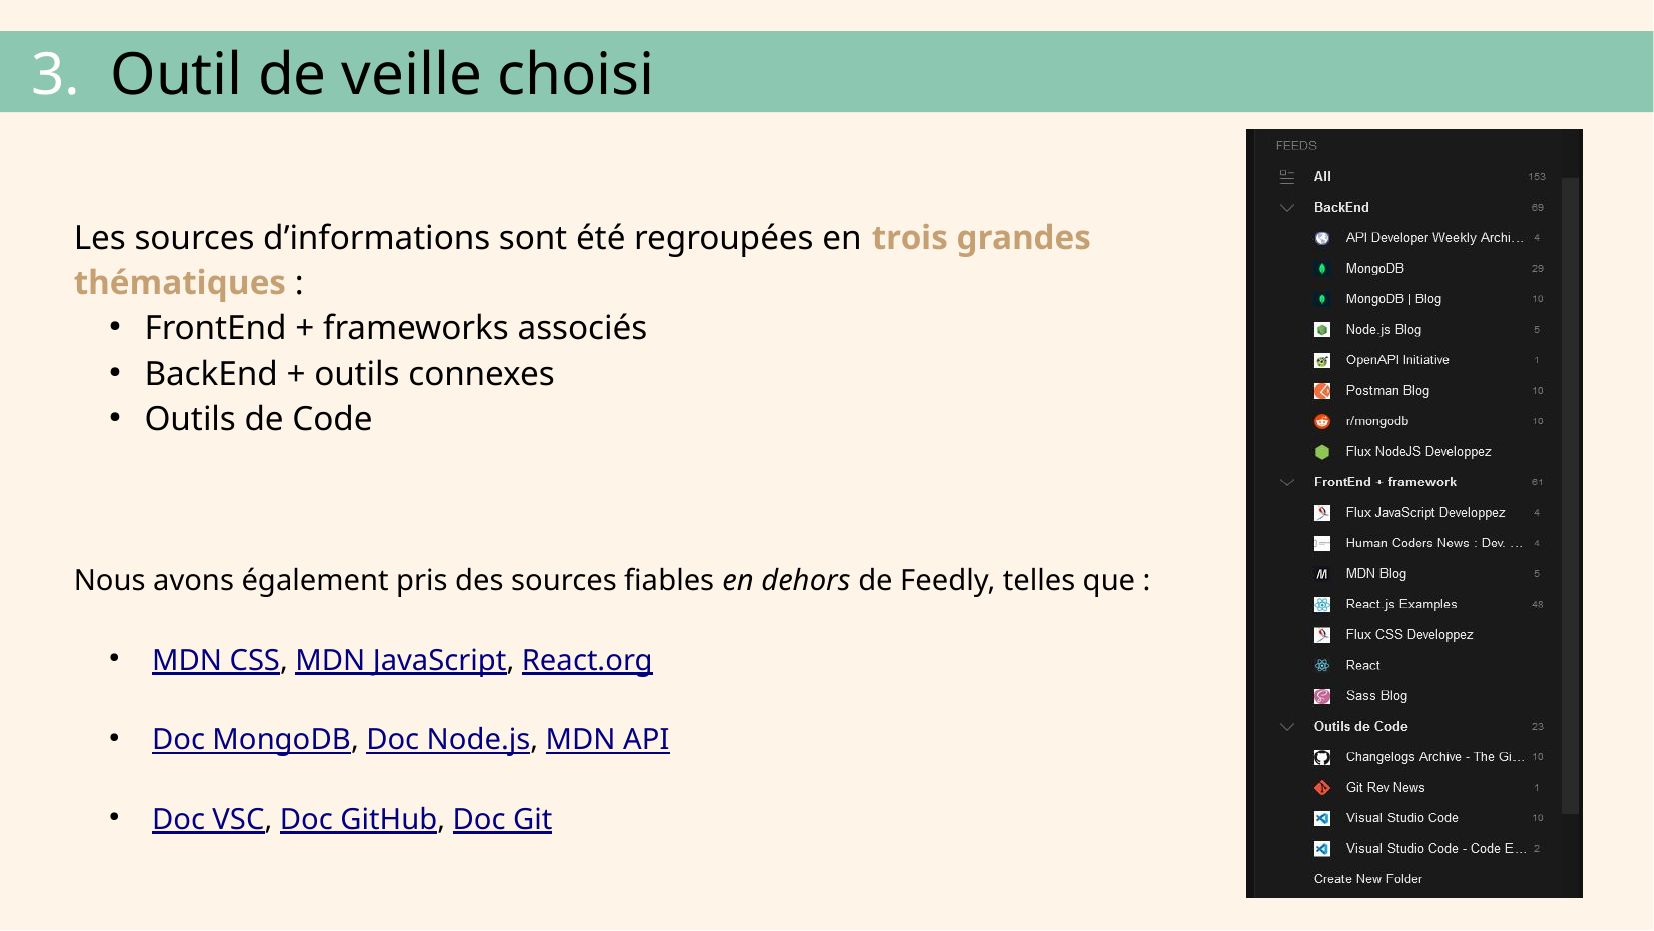

# 3. Outil de veille choisi
Les sources d’informations sont été regroupées en trois grandes thématiques :
FrontEnd + frameworks associés
BackEnd + outils connexes
Outils de Code
Nous avons également pris des sources fiables en dehors de Feedly, telles que :
 MDN CSS, MDN JavaScript, React.org
 Doc MongoDB, Doc Node.js, MDN API
 Doc VSC, Doc GitHub, Doc Git